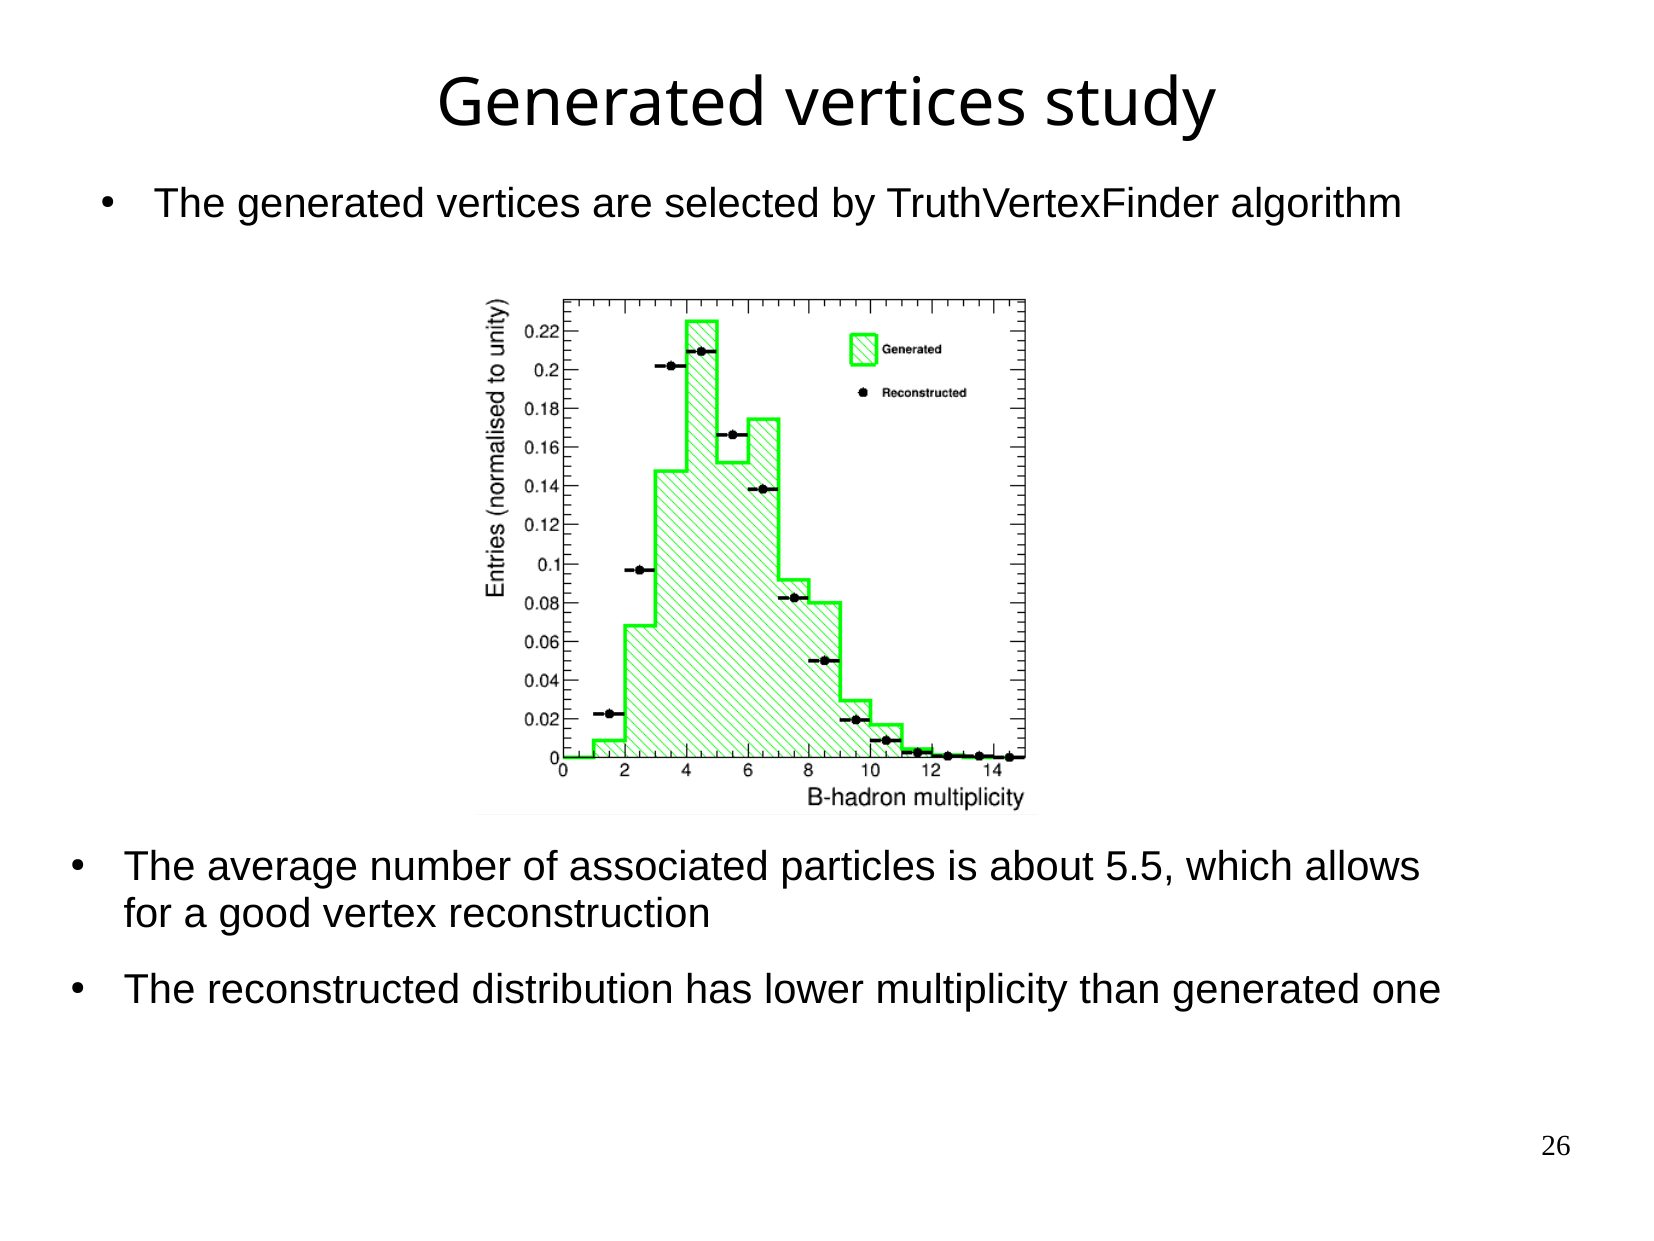

# Generated vertices study
The generated vertices are selected by TruthVertexFinder algorithm
The average number of associated particles is about 5.5, which allows for a good vertex reconstruction
The reconstructed distribution has lower multiplicity than generated one
26